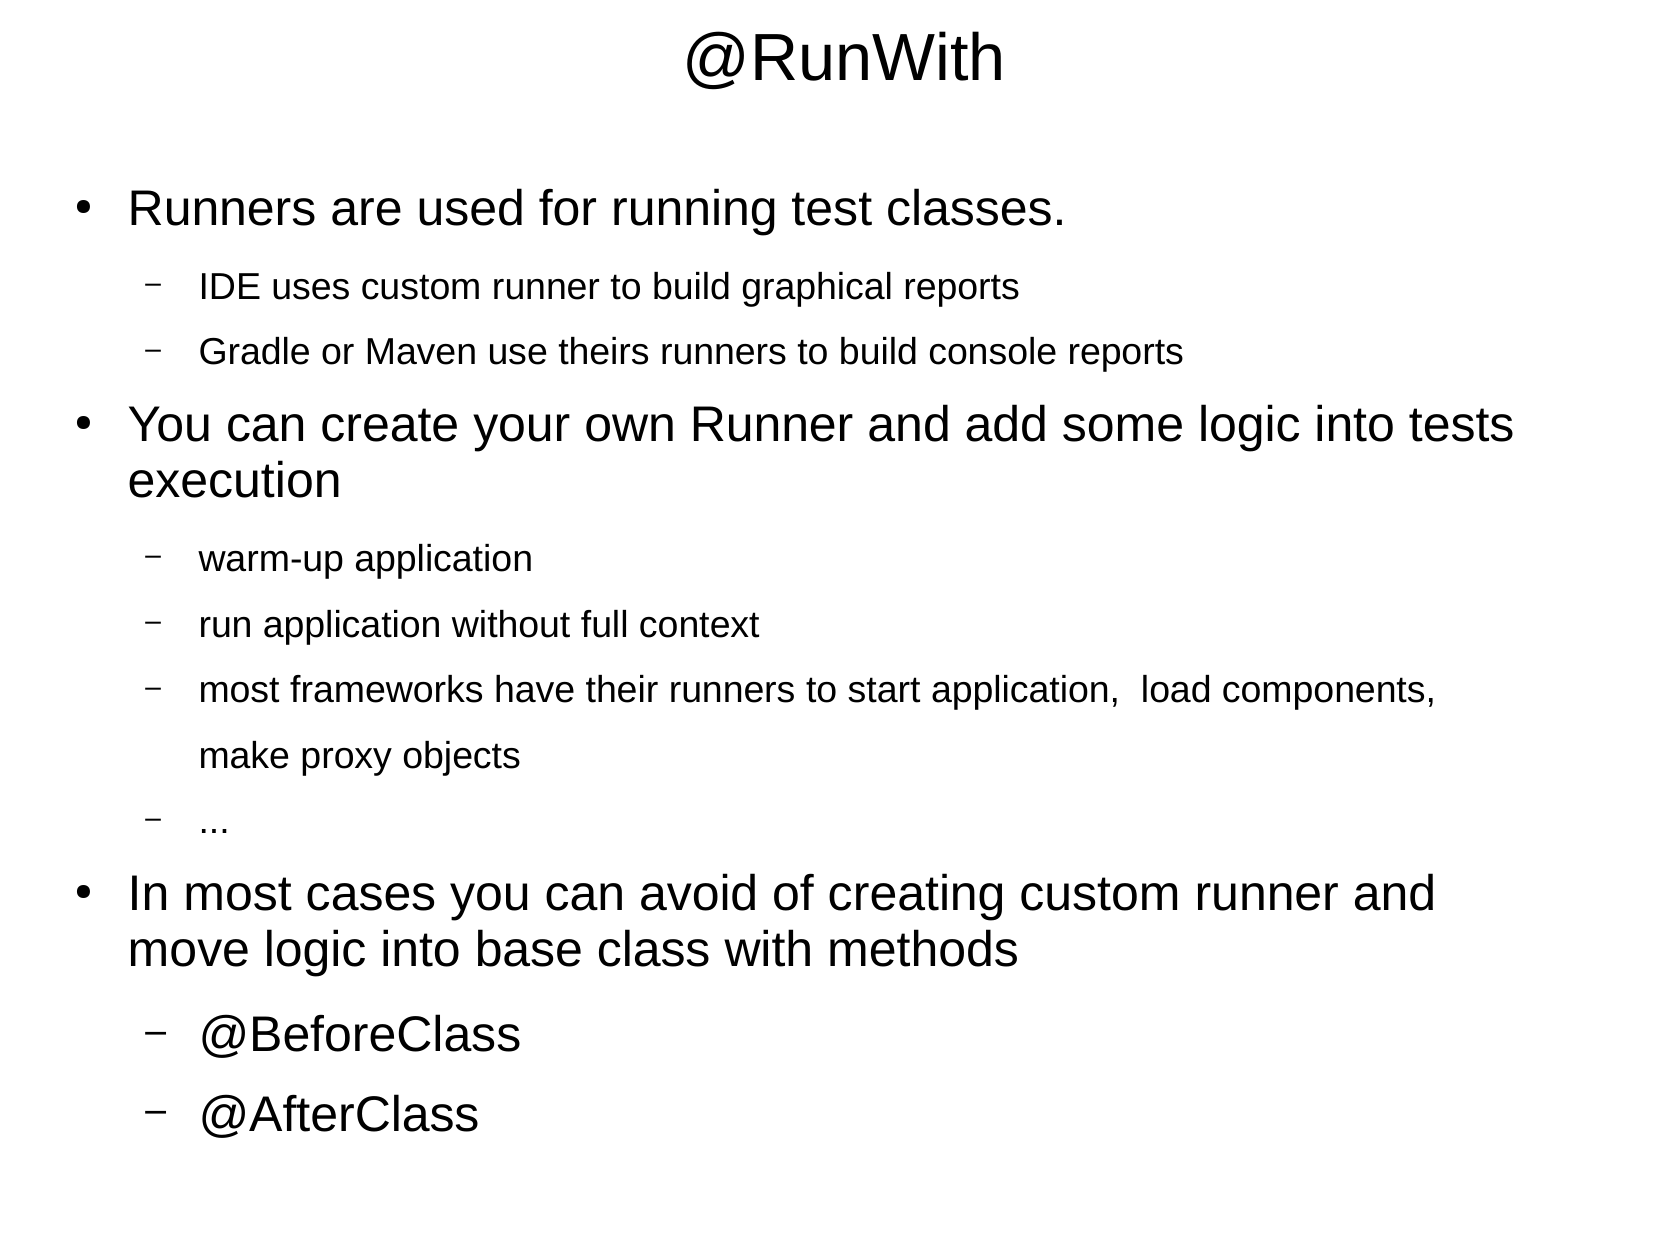

# @RunWith
Runners are used for running test classes.
IDE uses custom runner to build graphical reports
Gradle or Maven use theirs runners to build console reports
You can create your own Runner and add some logic into tests execution
warm-up application
run application without full context
most frameworks have their runners to start application, load components,
make proxy objects
...
In most cases you can avoid of creating custom runner and move logic into base class with methods
@BeforeClass
@AfterClass